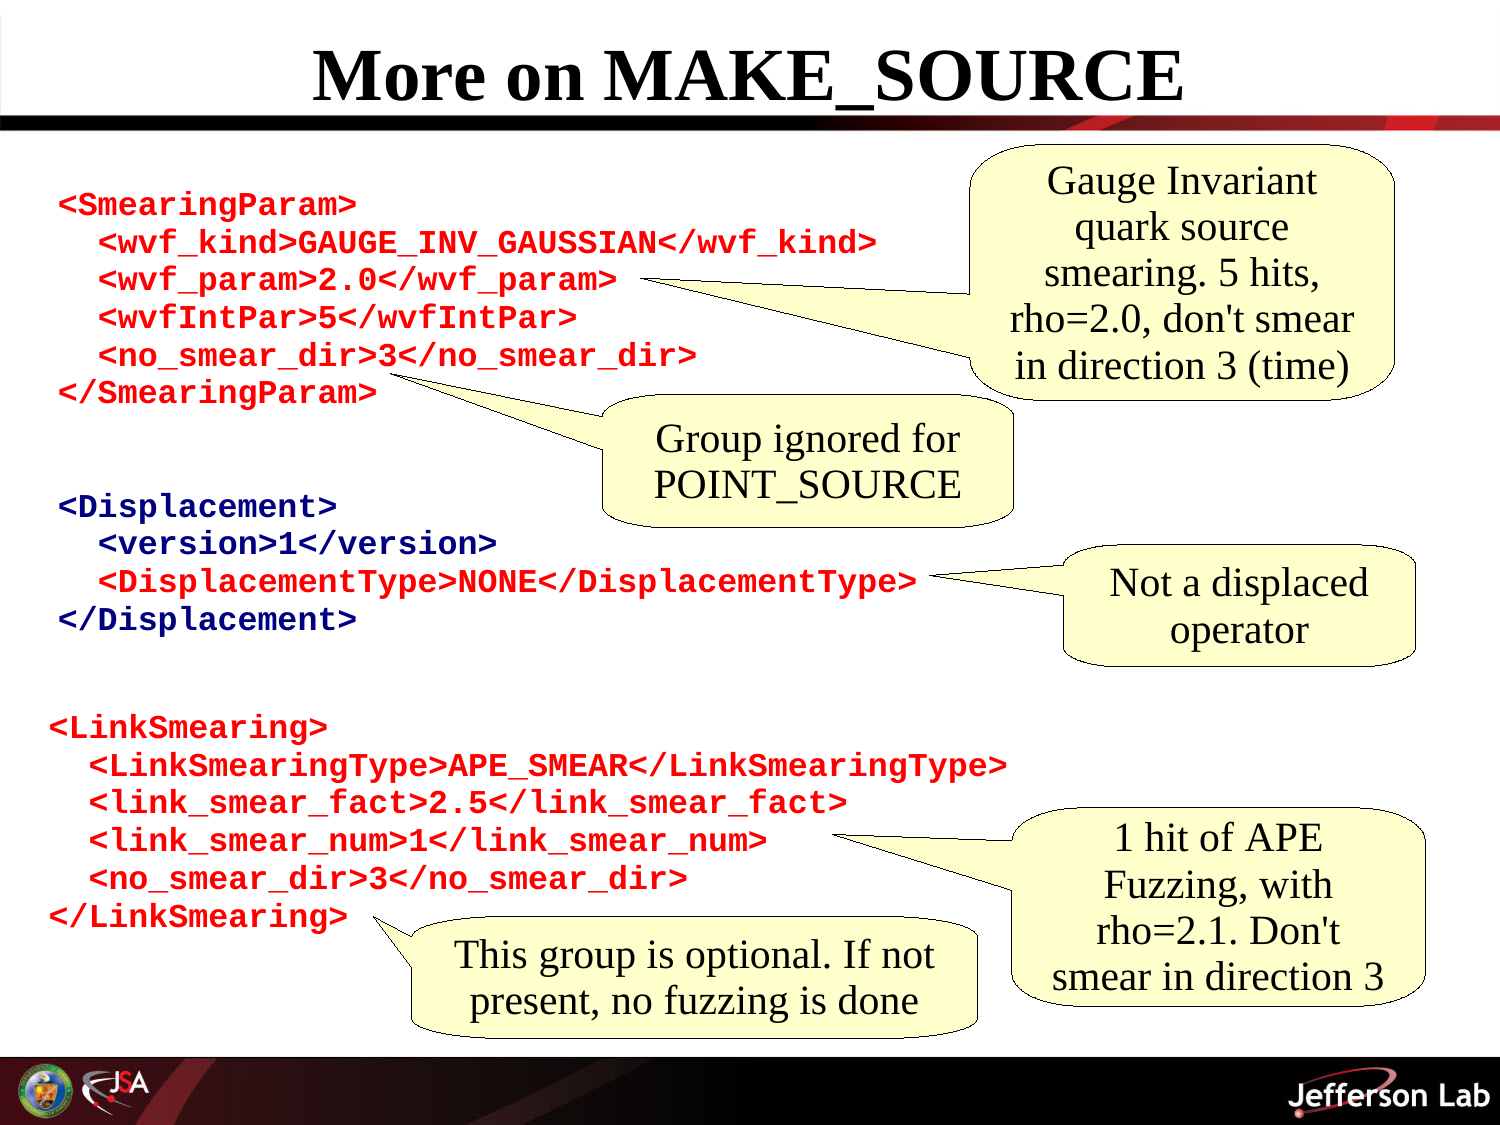

# More on MAKE_SOURCE
Gauge Invariant quark source smearing. 5 hits, rho=2.0, don't smear in direction 3 (time)
<SmearingParam>
 <wvf_kind>GAUGE_INV_GAUSSIAN</wvf_kind>
 <wvf_param>2.0</wvf_param>
 <wvfIntPar>5</wvfIntPar>
 <no_smear_dir>3</no_smear_dir>
</SmearingParam>
<Displacement>
 <version>1</version>
 <DisplacementType>NONE</DisplacementType>
</Displacement>
Group ignored for POINT_SOURCE
Not a displaced operator
<LinkSmearing>
 <LinkSmearingType>APE_SMEAR</LinkSmearingType>
 <link_smear_fact>2.5</link_smear_fact>
 <link_smear_num>1</link_smear_num>
 <no_smear_dir>3</no_smear_dir>
</LinkSmearing>
1 hit of APE Fuzzing, with rho=2.1. Don't smear in direction 3
This group is optional. If not present, no fuzzing is done